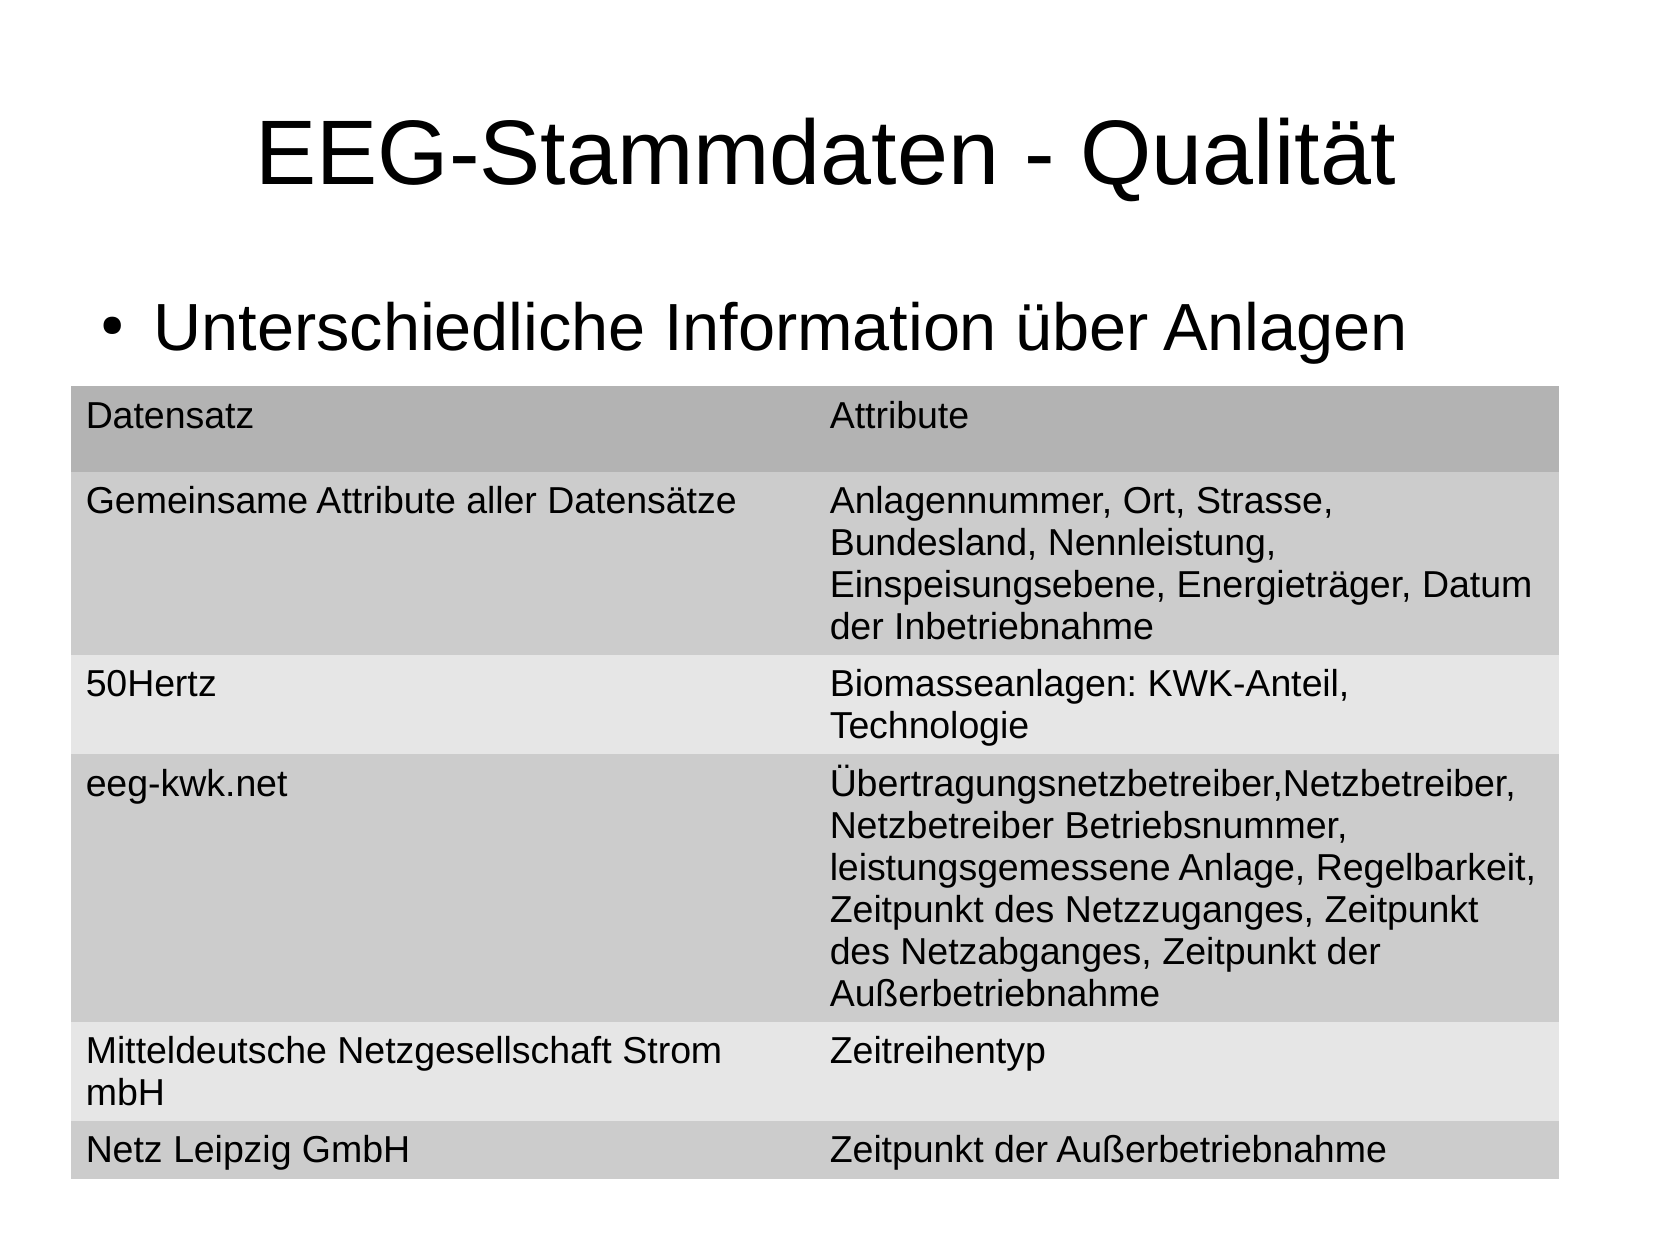

# EEG-Stammdaten - Qualität
Unterschiedliche Information über Anlagen
| Datensatz | Attribute |
| --- | --- |
| Gemeinsame Attribute aller Datensätze | Anlagennummer, Ort, Strasse, Bundesland, Nennleistung, Einspeisungsebene, Energieträger, Datum der Inbetriebnahme |
| 50Hertz | Biomasseanlagen: KWK-Anteil, Technologie |
| eeg-kwk.net | Übertragungsnetzbetreiber,Netzbetreiber, Netzbetreiber Betriebsnummer, leistungsgemessene Anlage, Regelbarkeit, Zeitpunkt des Netzzuganges, Zeitpunkt des Netzabganges, Zeitpunkt der Außerbetriebnahme |
| Mitteldeutsche Netzgesellschaft Strom mbH | Zeitreihentyp |
| Netz Leipzig GmbH | Zeitpunkt der Außerbetriebnahme |